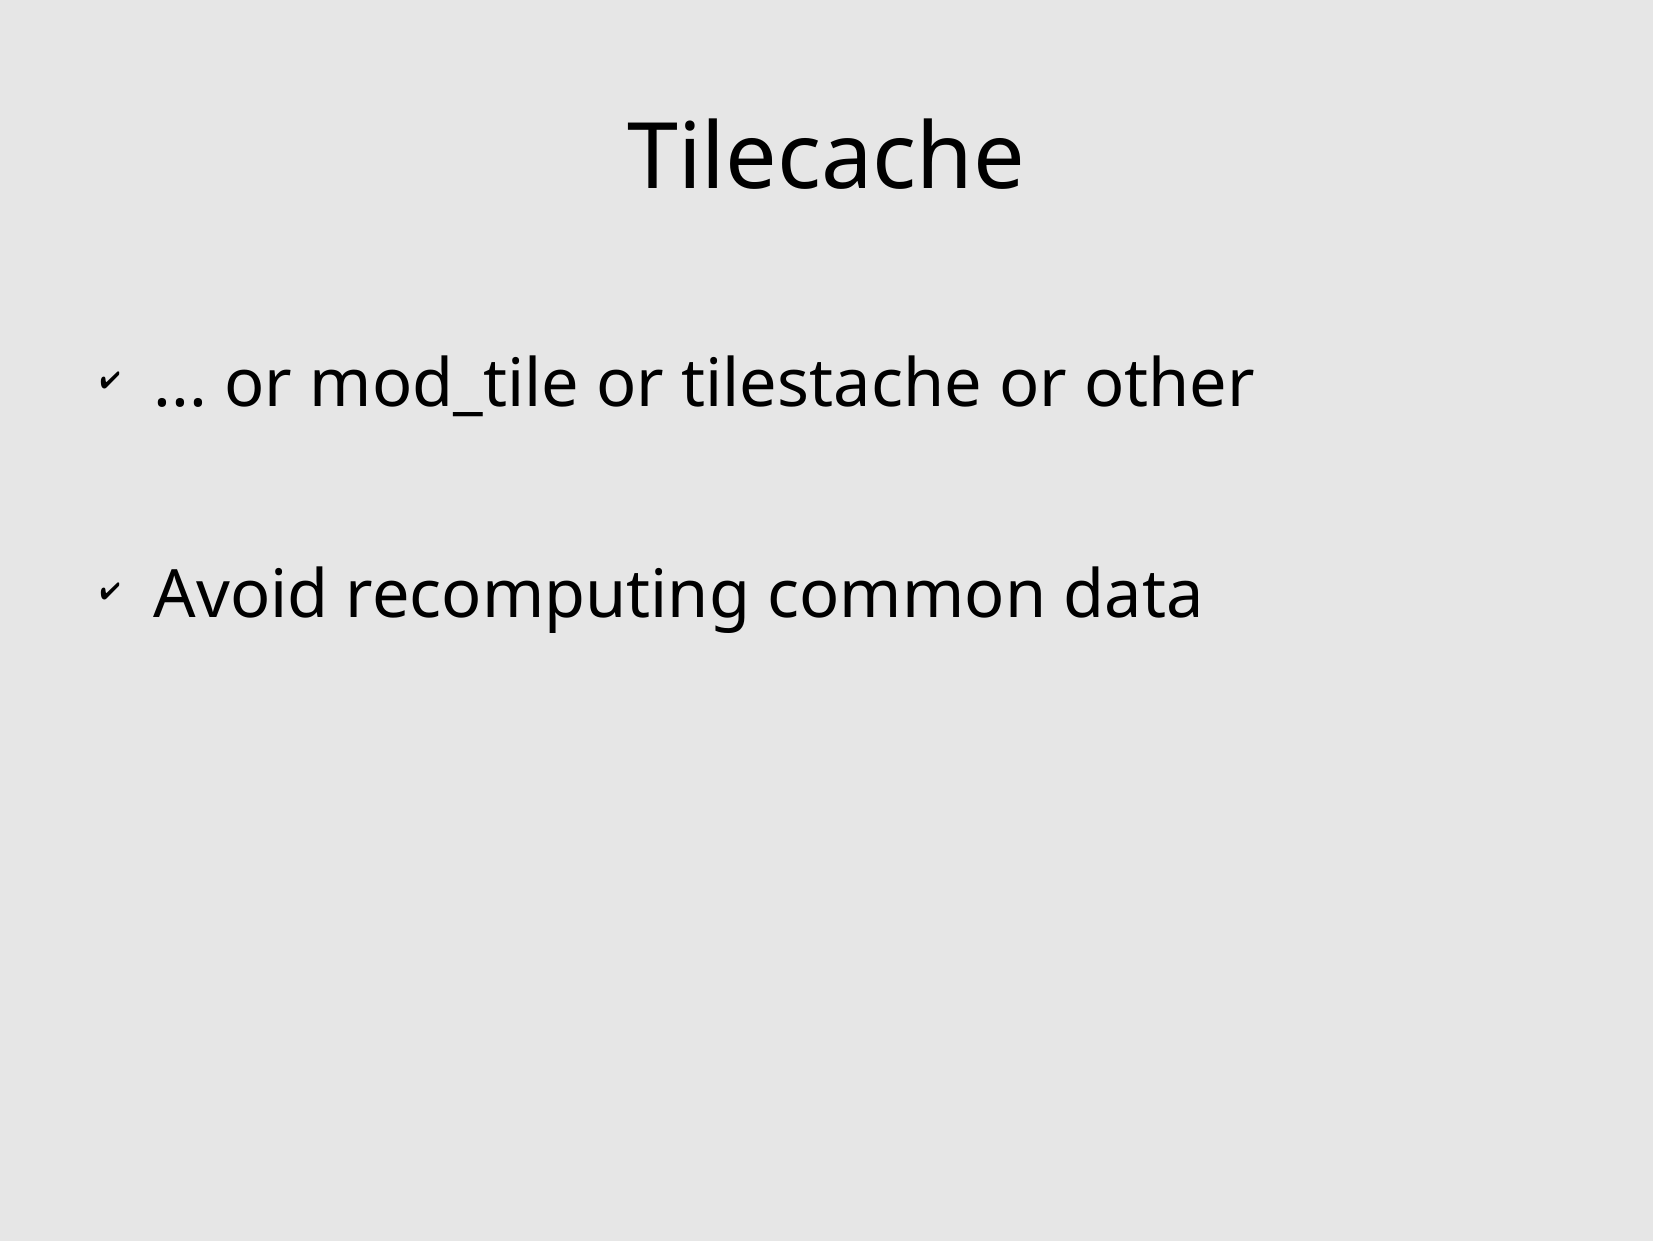

# Tilecache
... or mod_tile or tilestache or other
Avoid recomputing common data